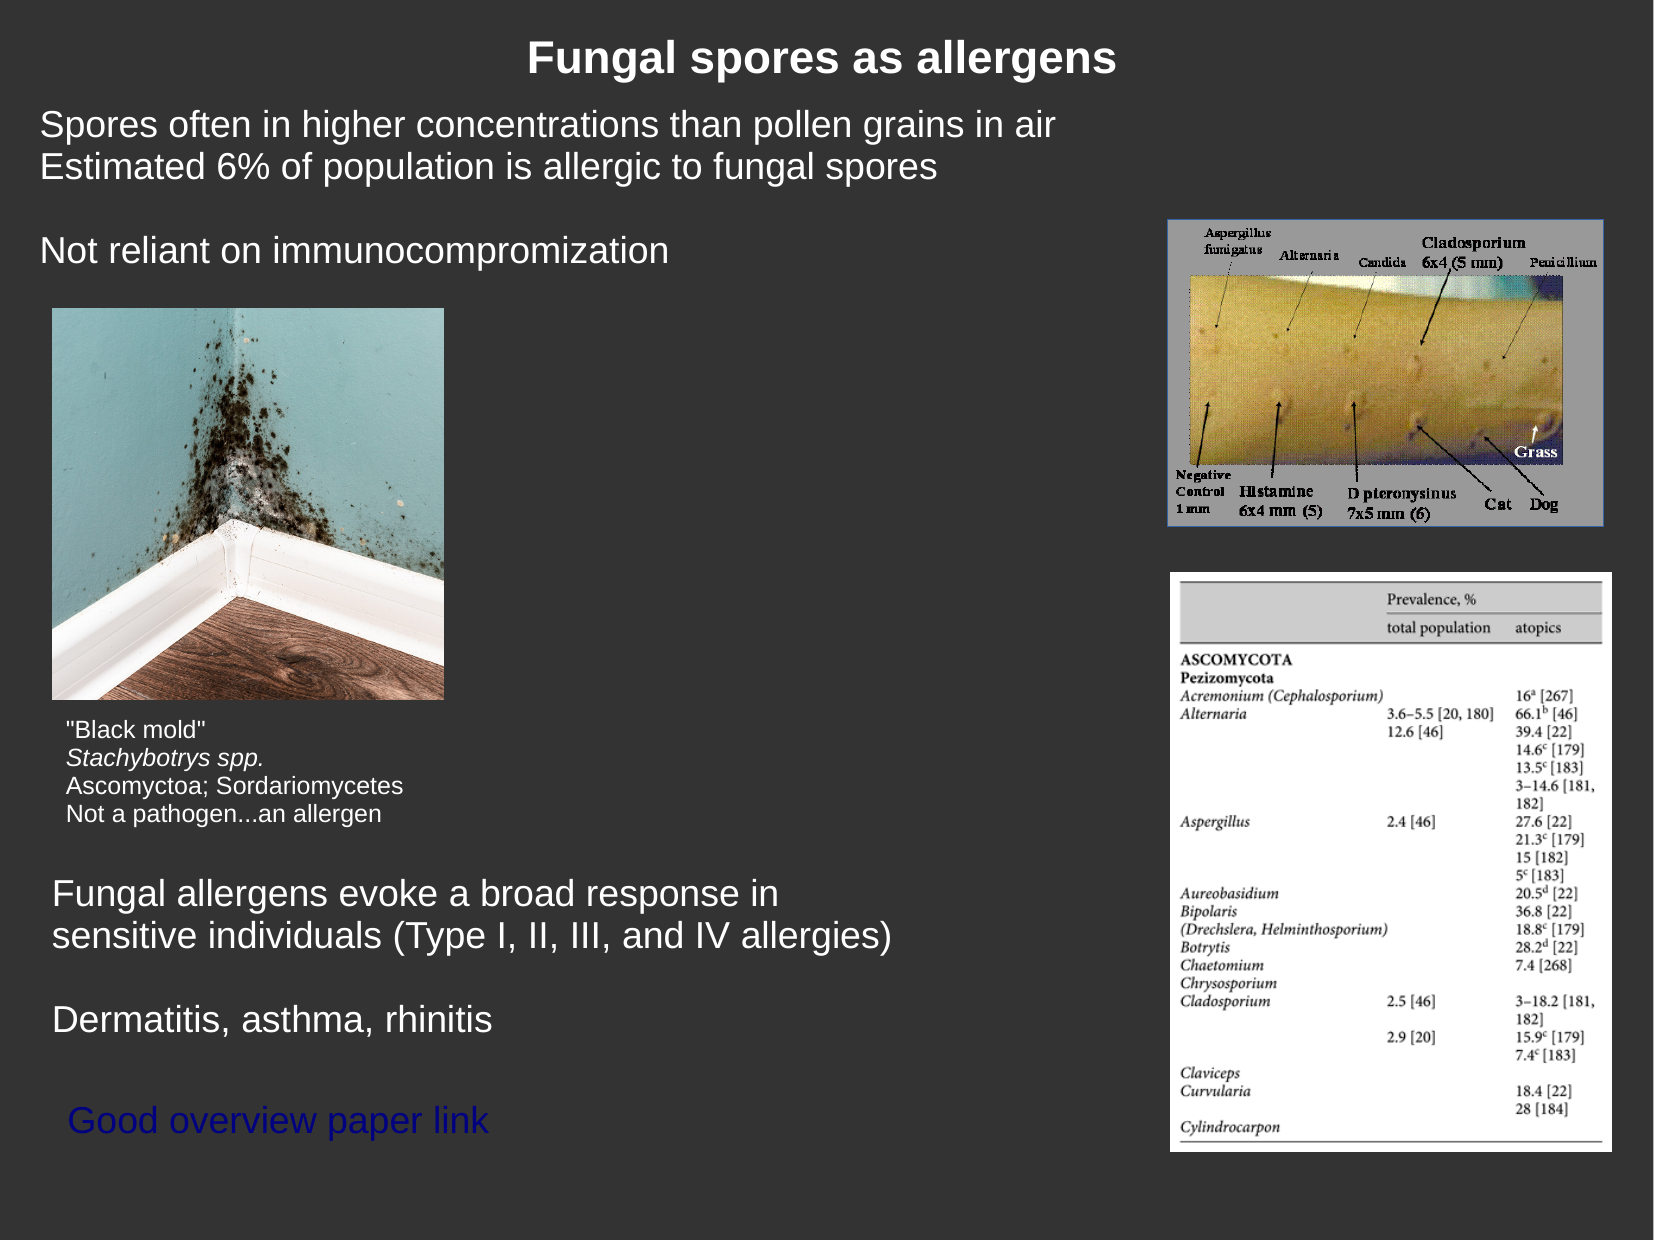

Fungal spores as allergens
Spores often in higher concentrations than pollen grains in air
Estimated 6% of population is allergic to fungal spores
Not reliant on immunocompromization
"Black mold"
Stachybotrys spp.
Ascomyctoa; Sordariomycetes
Not a pathogen...an allergen
Fungal allergens evoke a broad response in sensitive individuals (Type I, II, III, and IV allergies)
Dermatitis, asthma, rhinitis
Good overview paper link